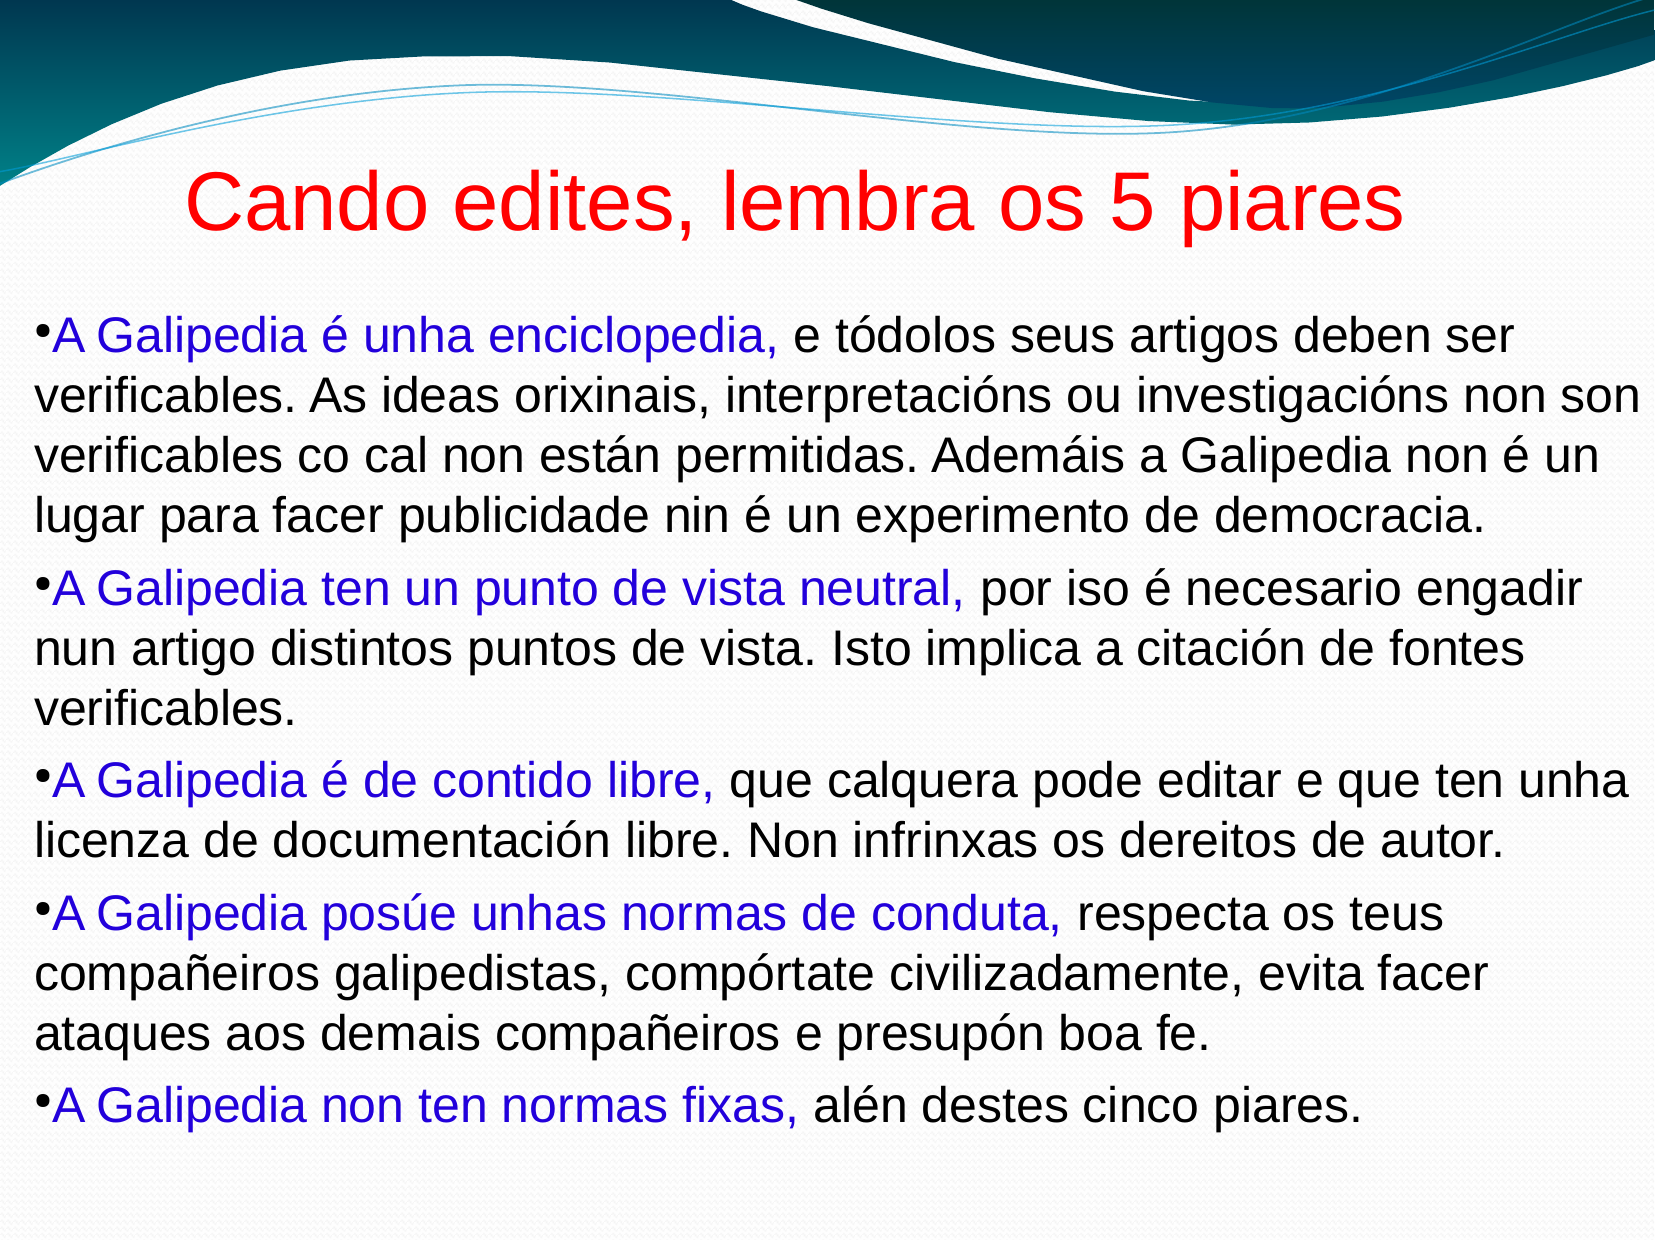

# Cando edites, lembra os 5 piares
A Galipedia é unha enciclopedia, e tódolos seus artigos deben ser verificables. As ideas orixinais, interpretacións ou investigacións non son verificables co cal non están permitidas. Ademáis a Galipedia non é un lugar para facer publicidade nin é un experimento de democracia.
A Galipedia ten un punto de vista neutral, por iso é necesario engadir nun artigo distintos puntos de vista. Isto implica a citación de fontes verificables.
A Galipedia é de contido libre, que calquera pode editar e que ten unha licenza de documentación libre. Non infrinxas os dereitos de autor.
A Galipedia posúe unhas normas de conduta, respecta os teus compañeiros galipedistas, compórtate civilizadamente, evita facer ataques aos demais compañeiros e presupón boa fe.
A Galipedia non ten normas fixas, alén destes cinco piares.